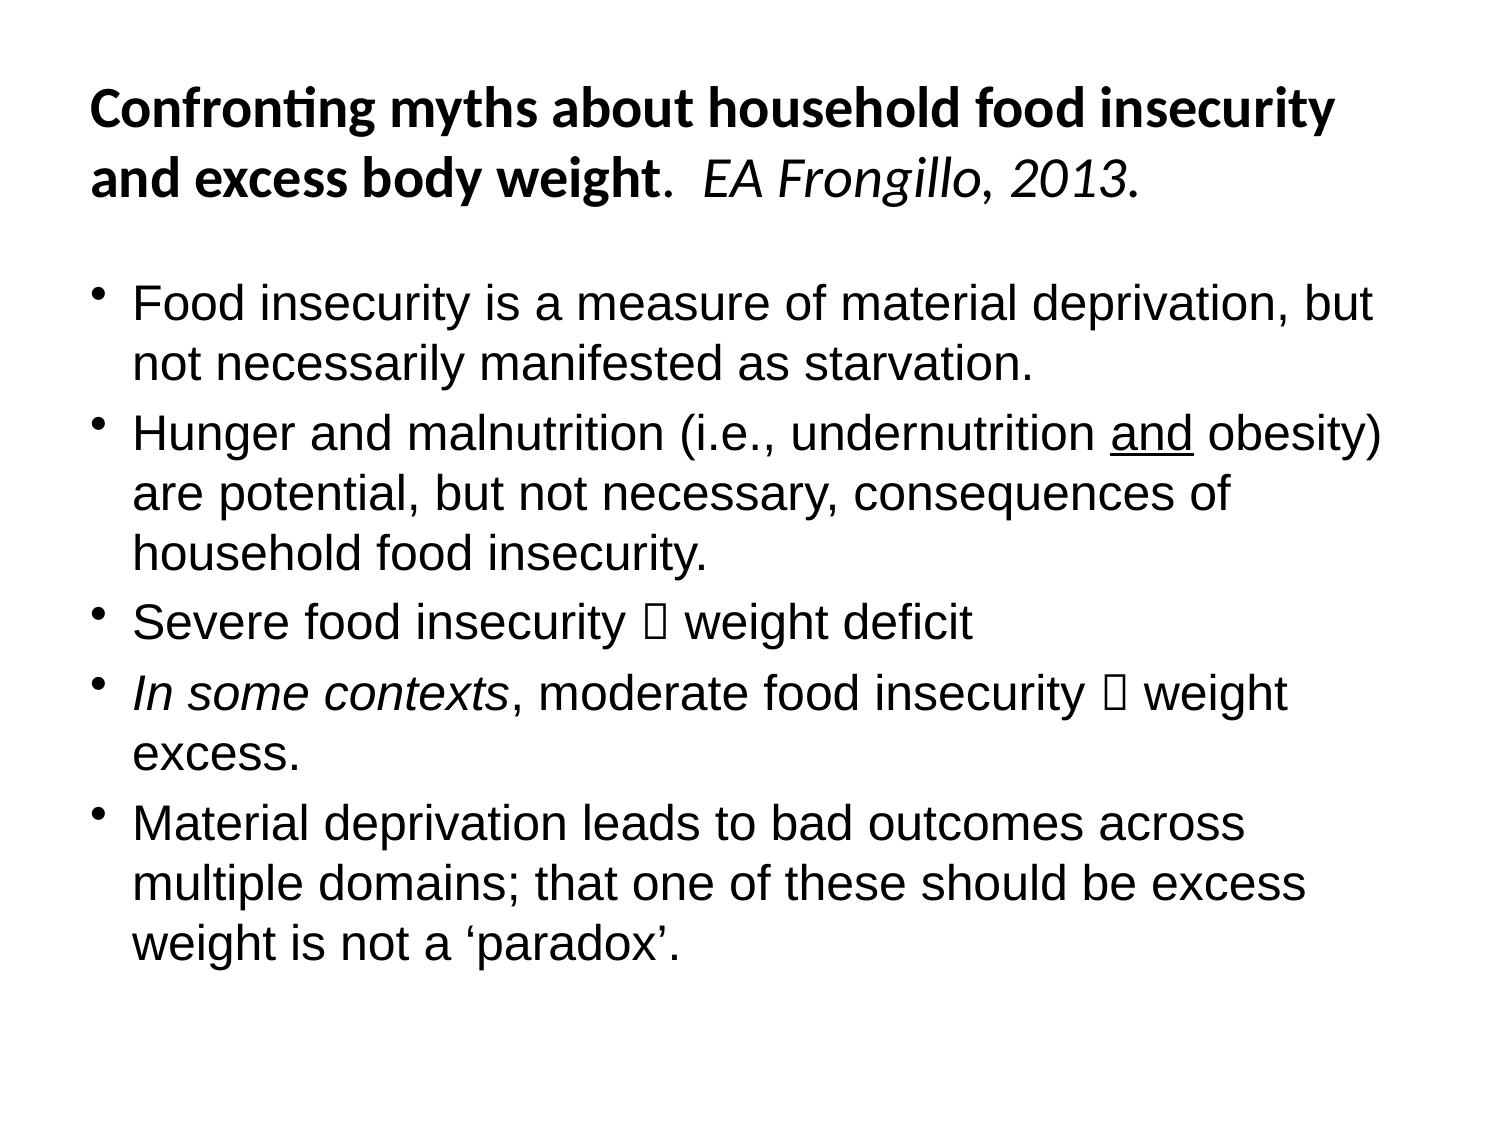

# Confronting myths about household food insecurity and excess body weight. EA Frongillo, 2013.
Food insecurity is a measure of material deprivation, but not necessarily manifested as starvation.
Hunger and malnutrition (i.e., undernutrition and obesity) are potential, but not necessary, consequences of household food insecurity.
Severe food insecurity  weight deficit
In some contexts, moderate food insecurity  weight excess.
Material deprivation leads to bad outcomes across multiple domains; that one of these should be excess weight is not a ‘paradox’.